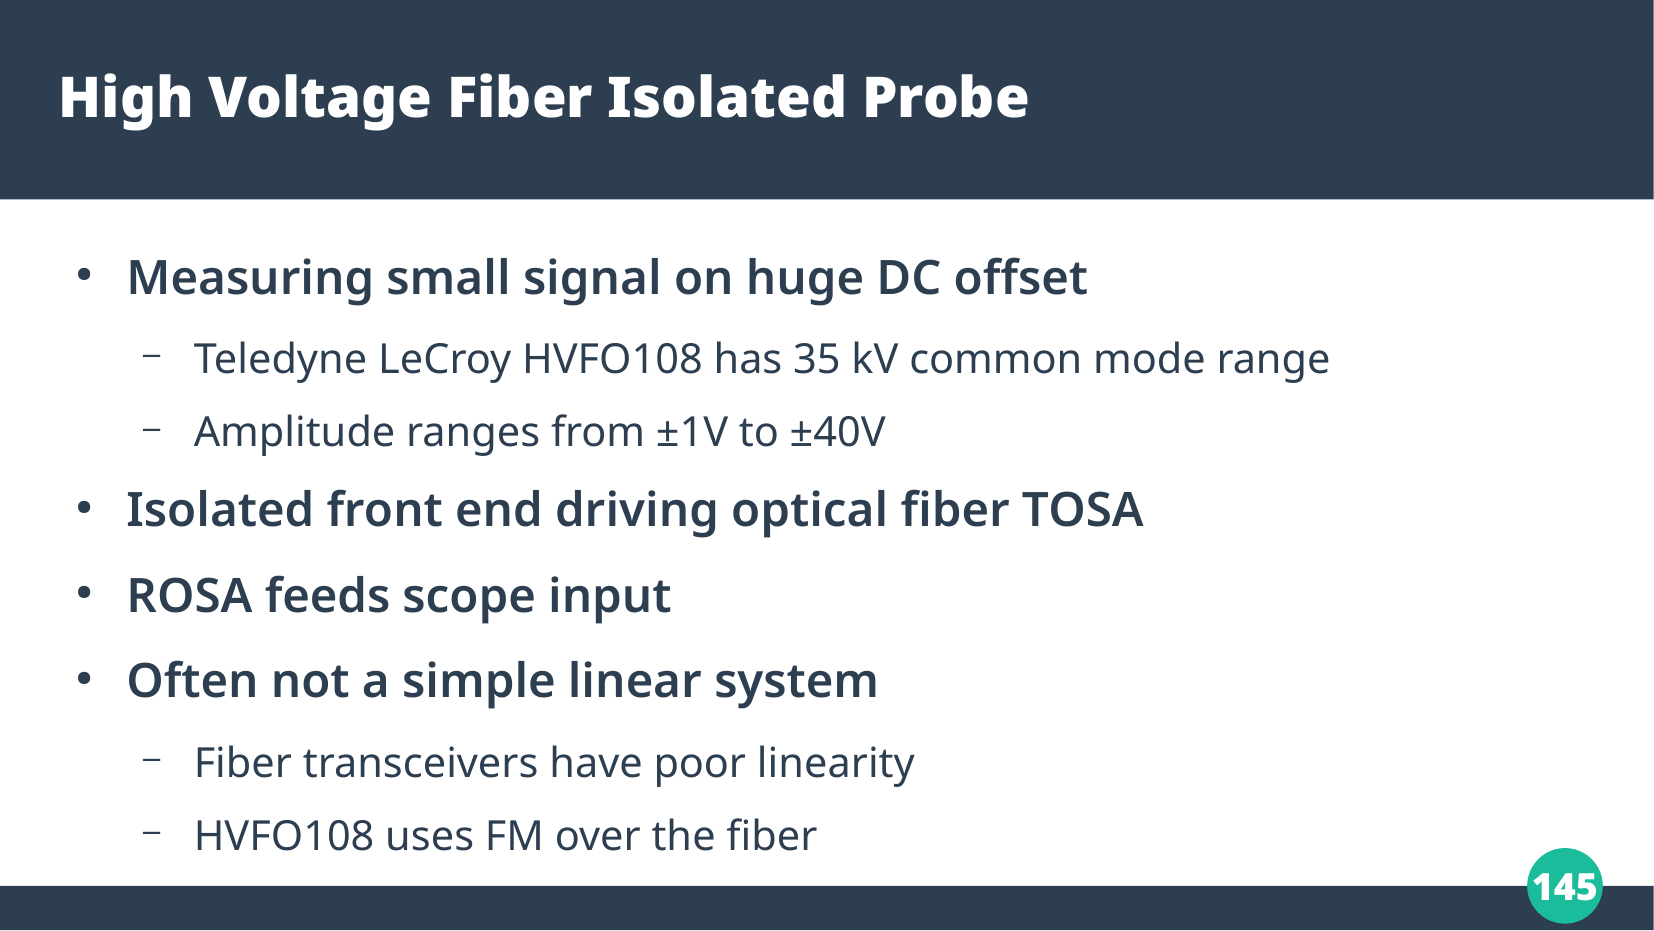

# High Voltage Fiber Isolated Probe
Measuring small signal on huge DC offset
Teledyne LeCroy HVFO108 has 35 kV common mode range
Amplitude ranges from ±1V to ±40V
Isolated front end driving optical fiber TOSA
ROSA feeds scope input
Often not a simple linear system
Fiber transceivers have poor linearity
HVFO108 uses FM over the fiber